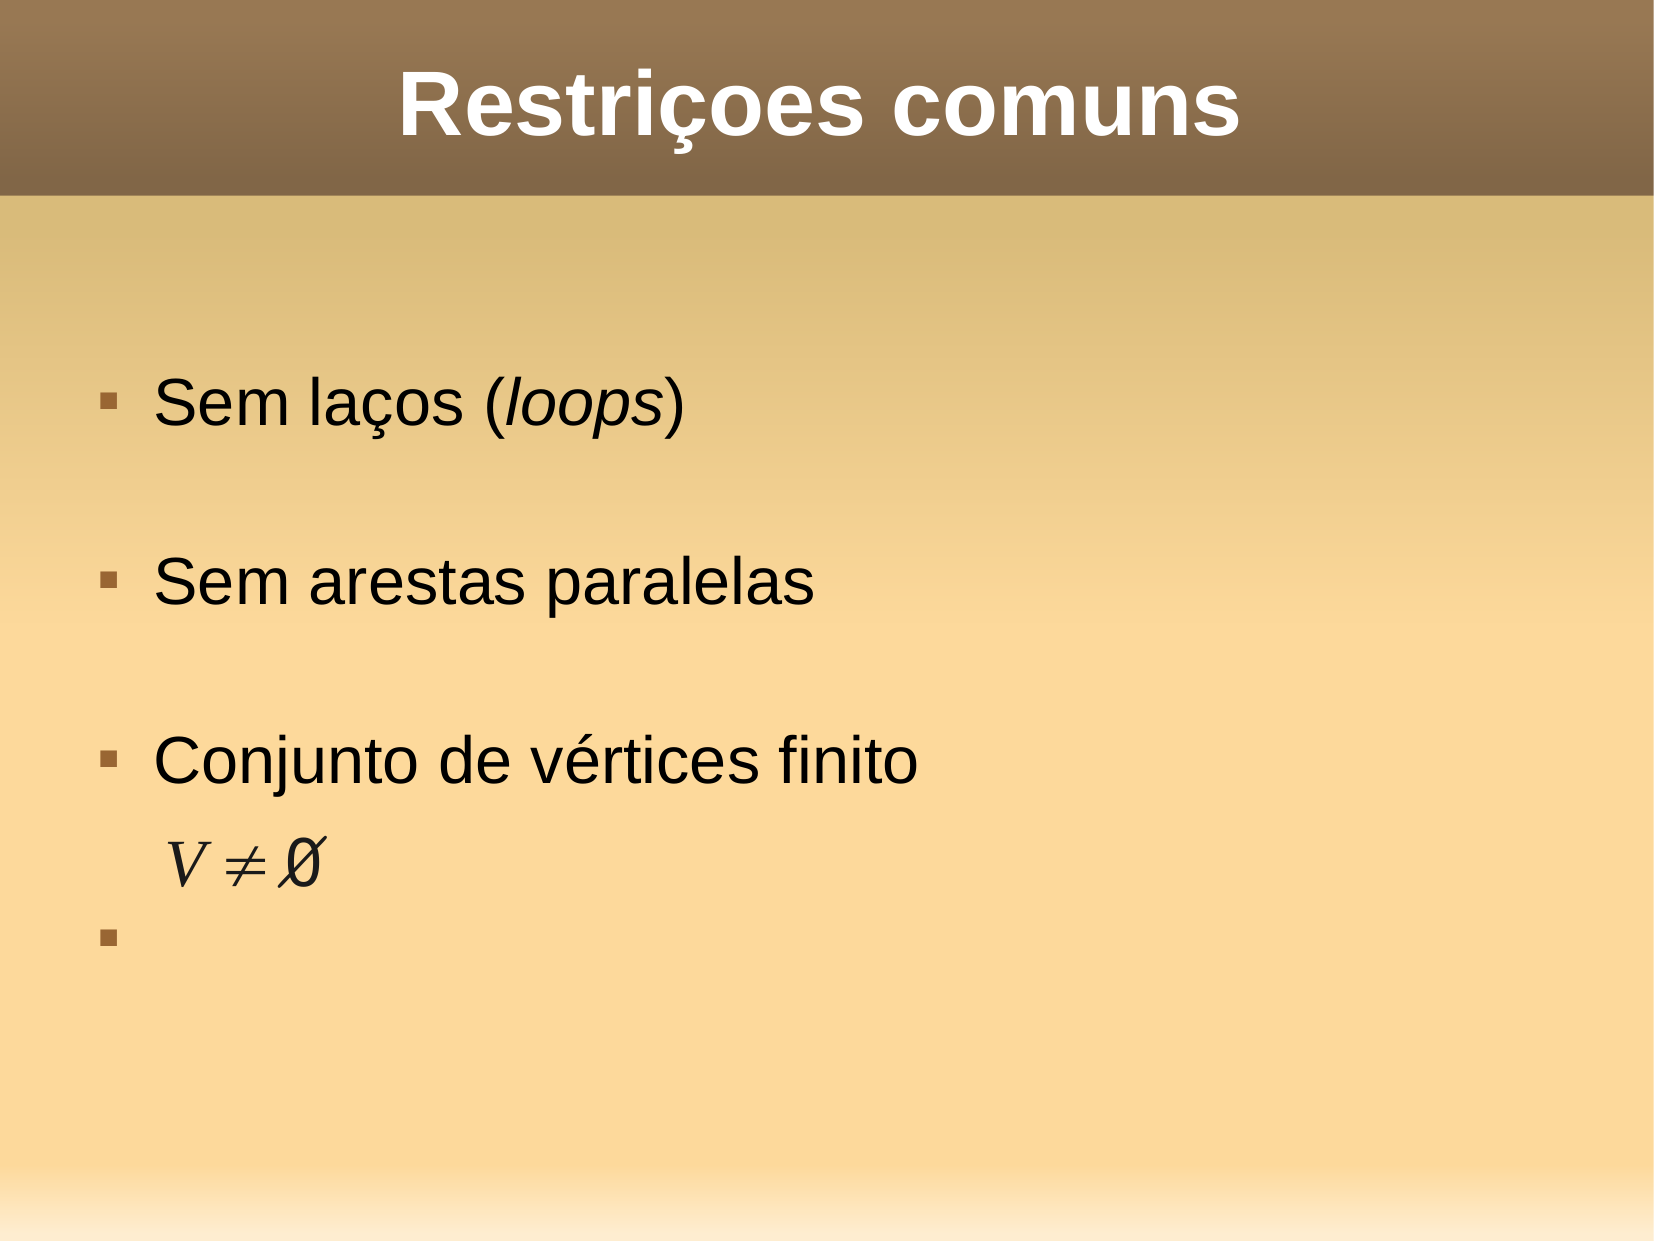

# Restriçoes comuns
Sem laços (loops)
Sem arestas paralelas
Conjunto de vértices finito